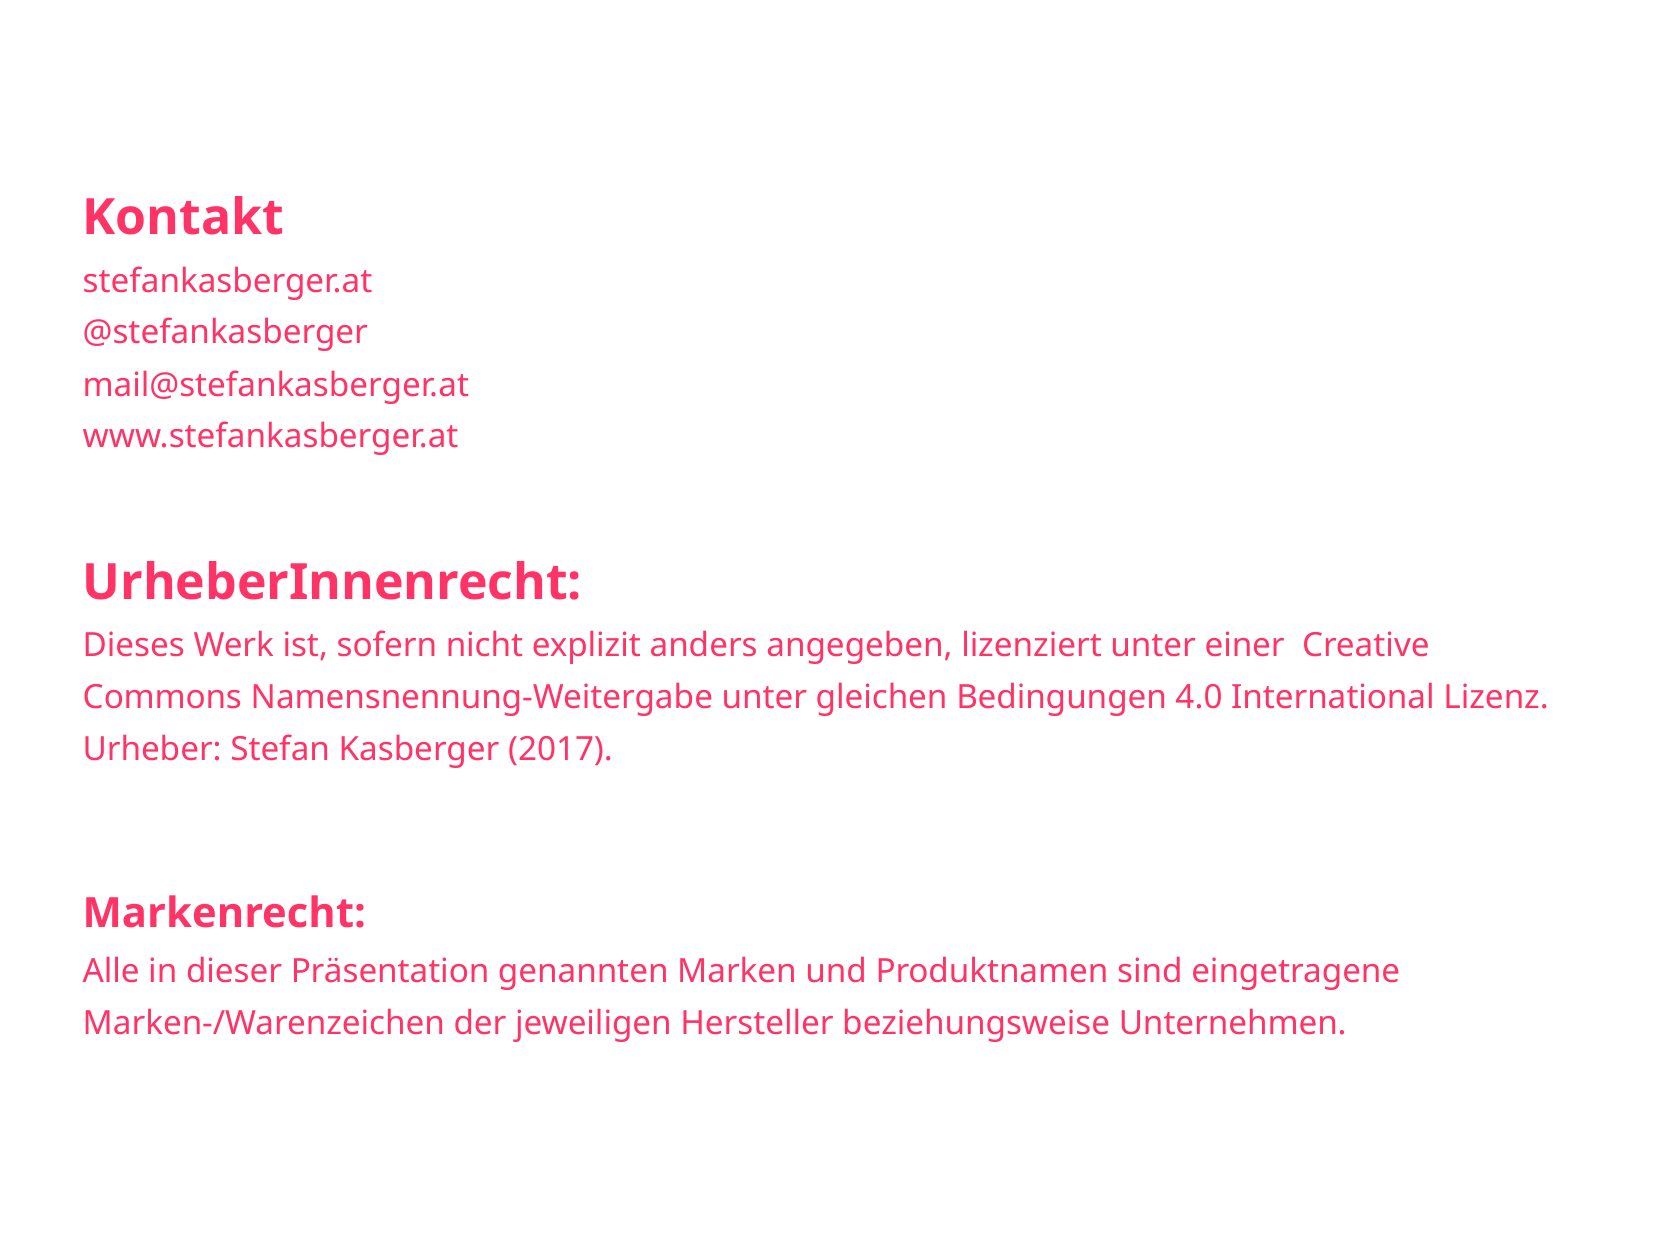

# Kontakt stefankasberger.at @stefankasberger mail@stefankasberger.at www.stefankasberger.at UrheberInnenrecht: Dieses Werk ist, sofern nicht explizit anders angegeben, lizenziert unter einer Creative Commons Namensnennung-Weitergabe unter gleichen Bedingungen 4.0 International Lizenz. Urheber: Stefan Kasberger (2017). Markenrecht: Alle in dieser Präsentation genannten Marken und Produktnamen sind eingetragene Marken-/Warenzeichen der jeweiligen Hersteller beziehungsweise Unternehmen.